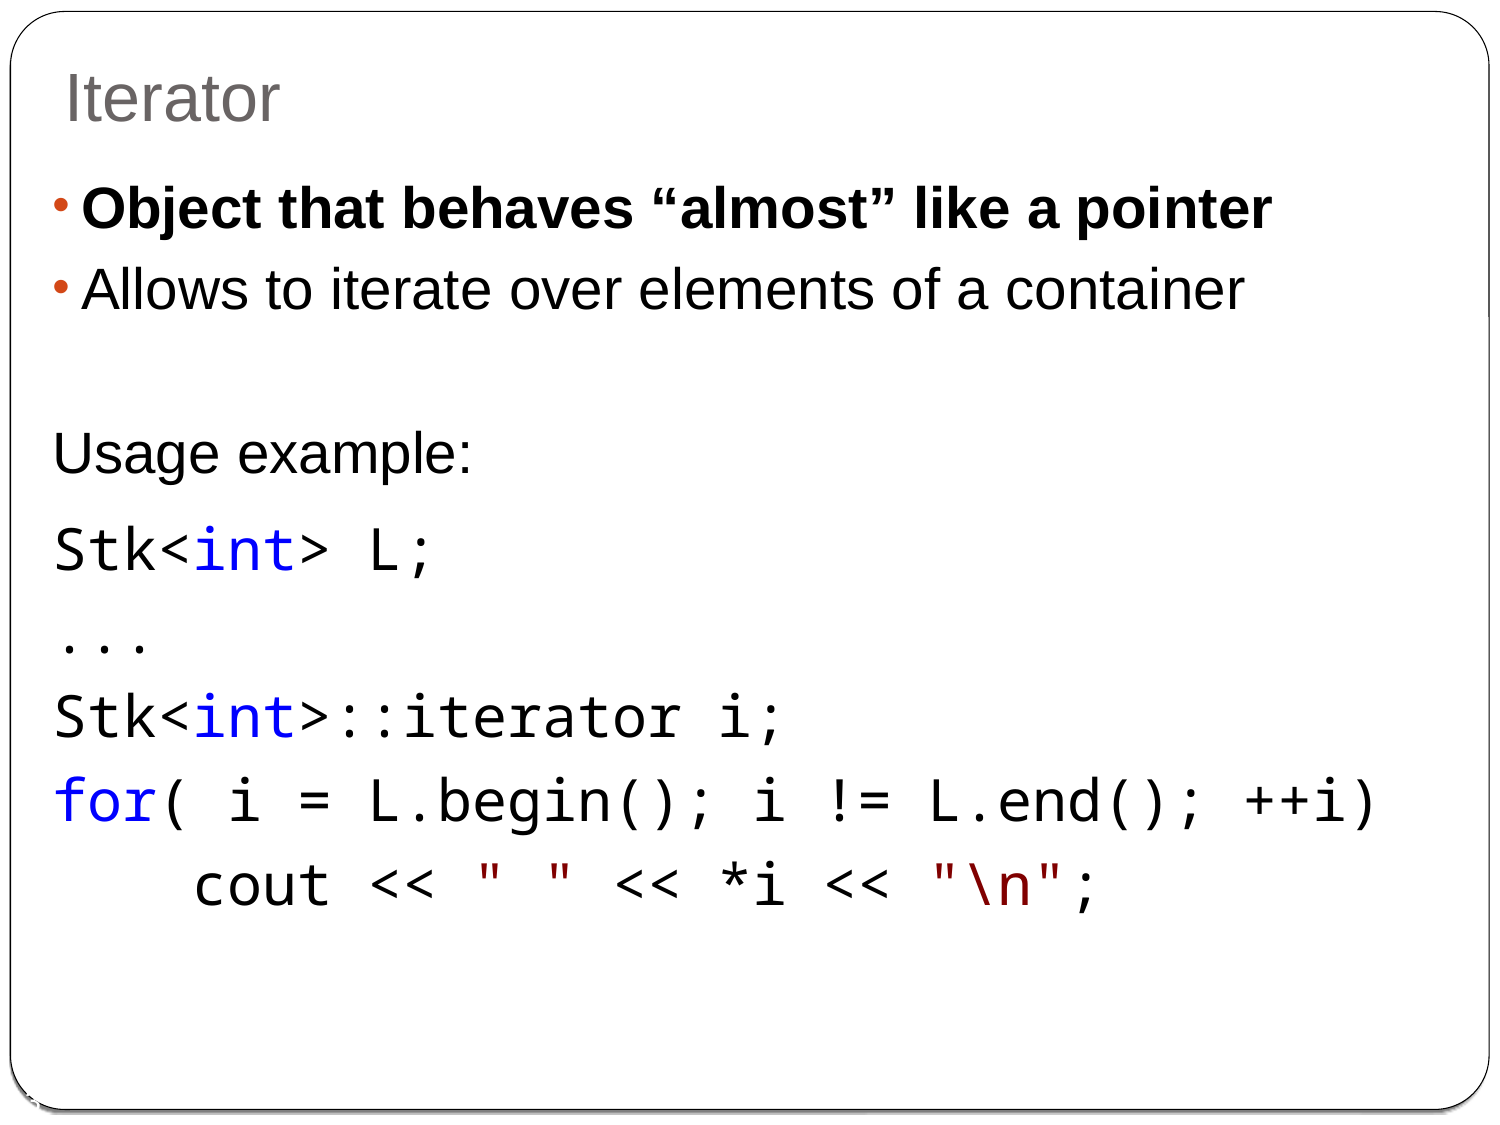

# Iterator
Object that behaves “almost” like a pointer
Allows to iterate over elements of a container
Usage example:
Stk<int> L;
...
Stk<int>::iterator i;
for( i = L.begin(); i != L.end(); ++i)
 cout << " " << *i << "\n";